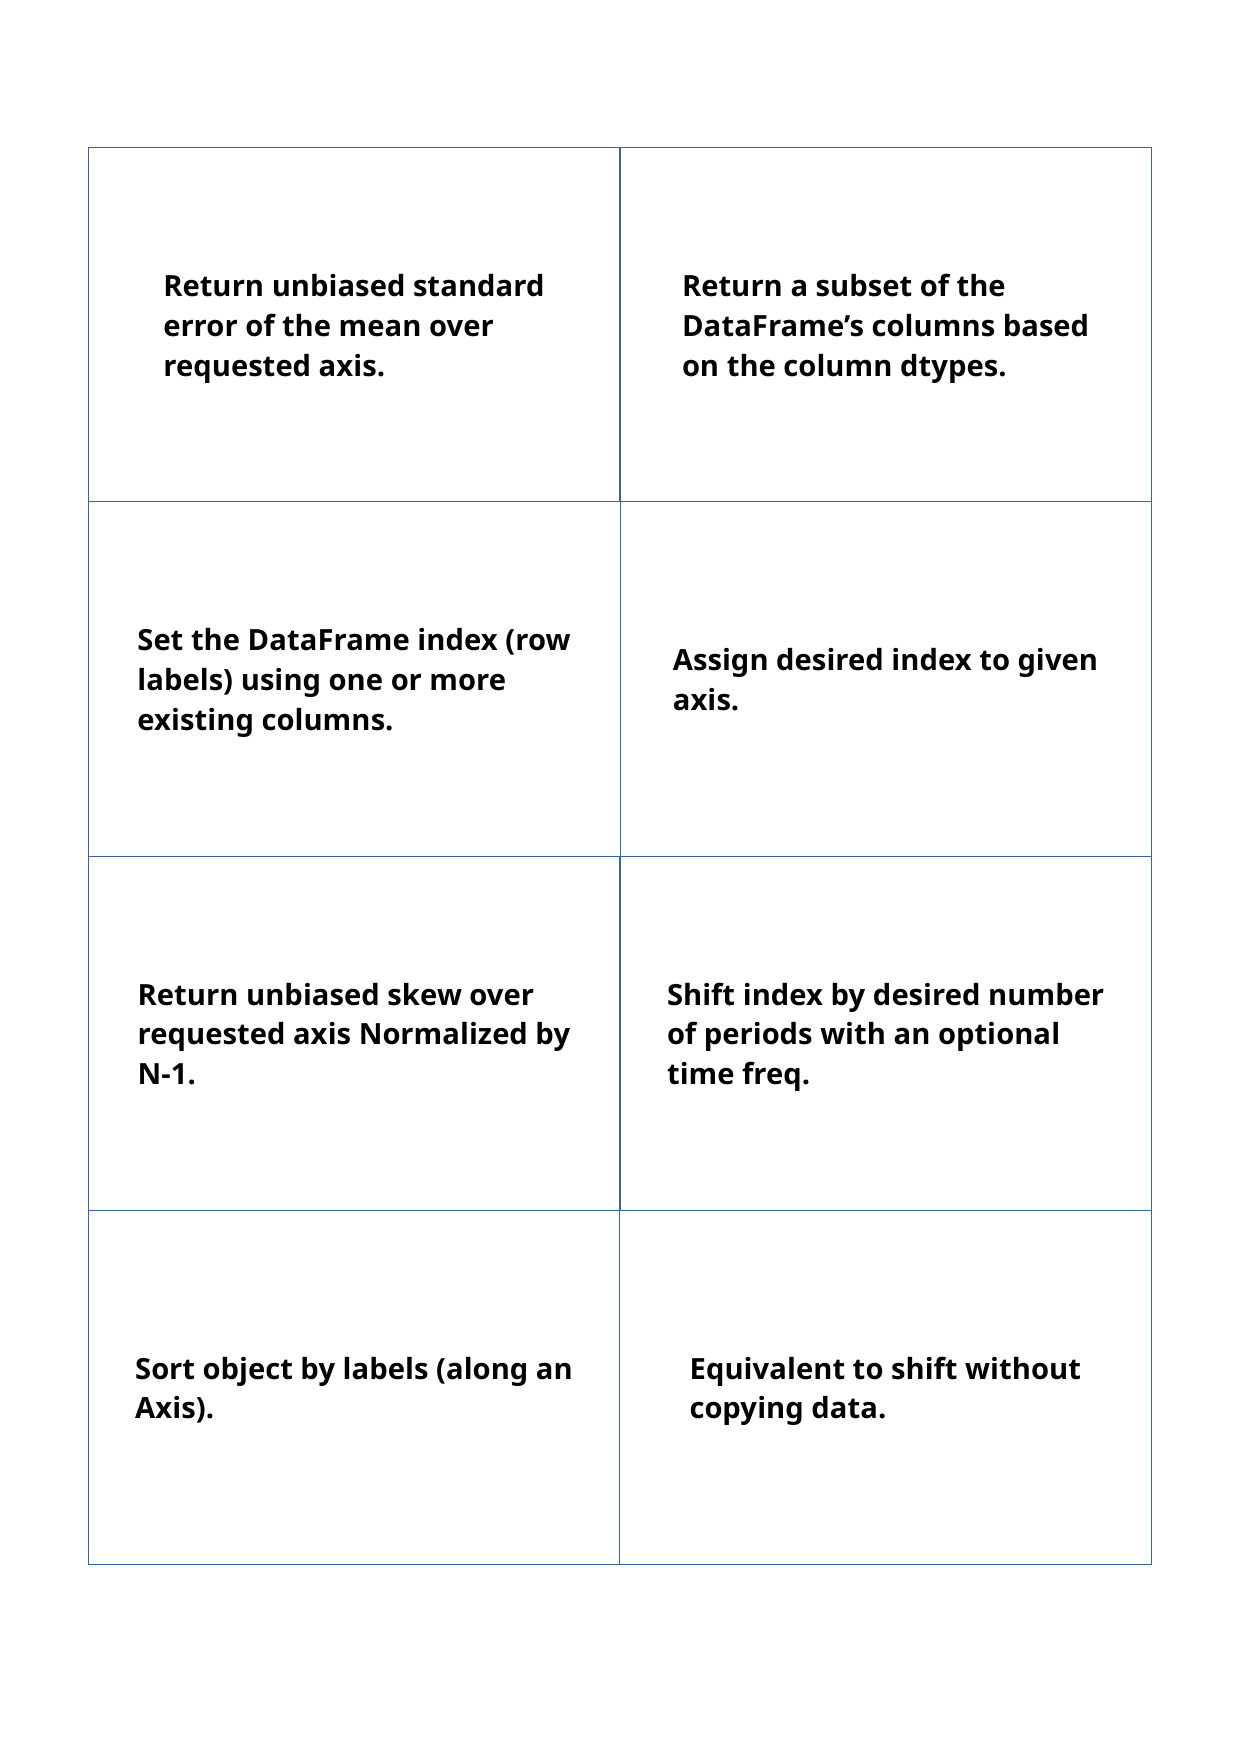

Return unbiased standard
error of the mean over
requested axis.
Return a subset of the
DataFrame’s columns based
on the column dtypes.
Set the DataFrame index (row
labels) using one or more
existing columns.
Assign desired index to given
axis.
Return unbiased skew over
requested axis Normalized by
N-1.
Shift index by desired number
of periods with an optional
time freq.
Sort object by labels (along an
Axis).
Equivalent to shift without
copying data.